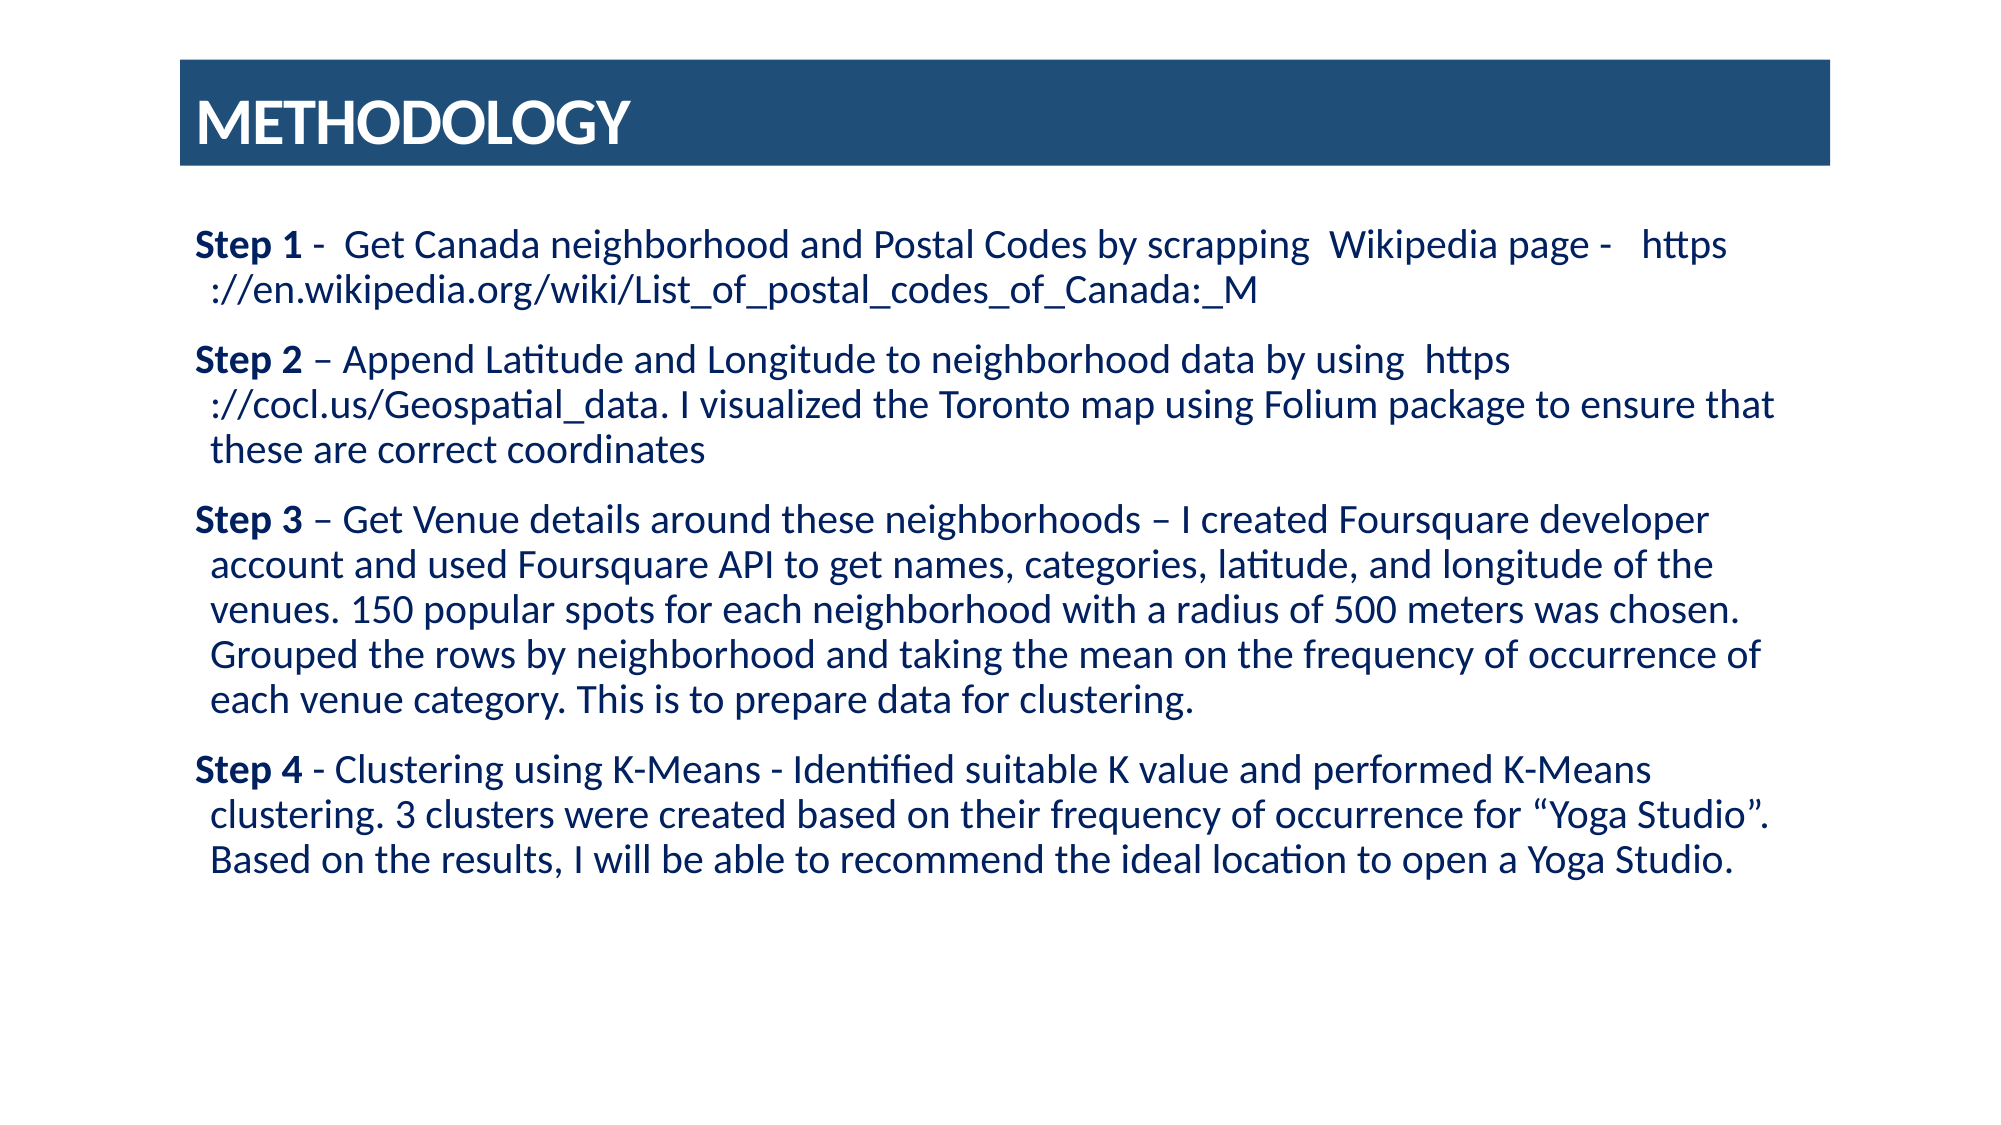

# METHODOLOGY
Step 1 - Get Canada neighborhood and Postal Codes by scrapping Wikipedia page - https://en.wikipedia.org/wiki/List_of_postal_codes_of_Canada:_M
Step 2 – Append Latitude and Longitude to neighborhood data by using https://cocl.us/Geospatial_data. I visualized the Toronto map using Folium package to ensure that these are correct coordinates
Step 3 – Get Venue details around these neighborhoods – I created Foursquare developer account and used Foursquare API to get names, categories, latitude, and longitude of the venues. 150 popular spots for each neighborhood with a radius of 500 meters was chosen. Grouped the rows by neighborhood and taking the mean on the frequency of occurrence of each venue category. This is to prepare data for clustering.
Step 4 - Clustering using K-Means - Identified suitable K value and performed K-Means clustering. 3 clusters were created based on their frequency of occurrence for “Yoga Studio”. Based on the results, I will be able to recommend the ideal location to open a Yoga Studio.